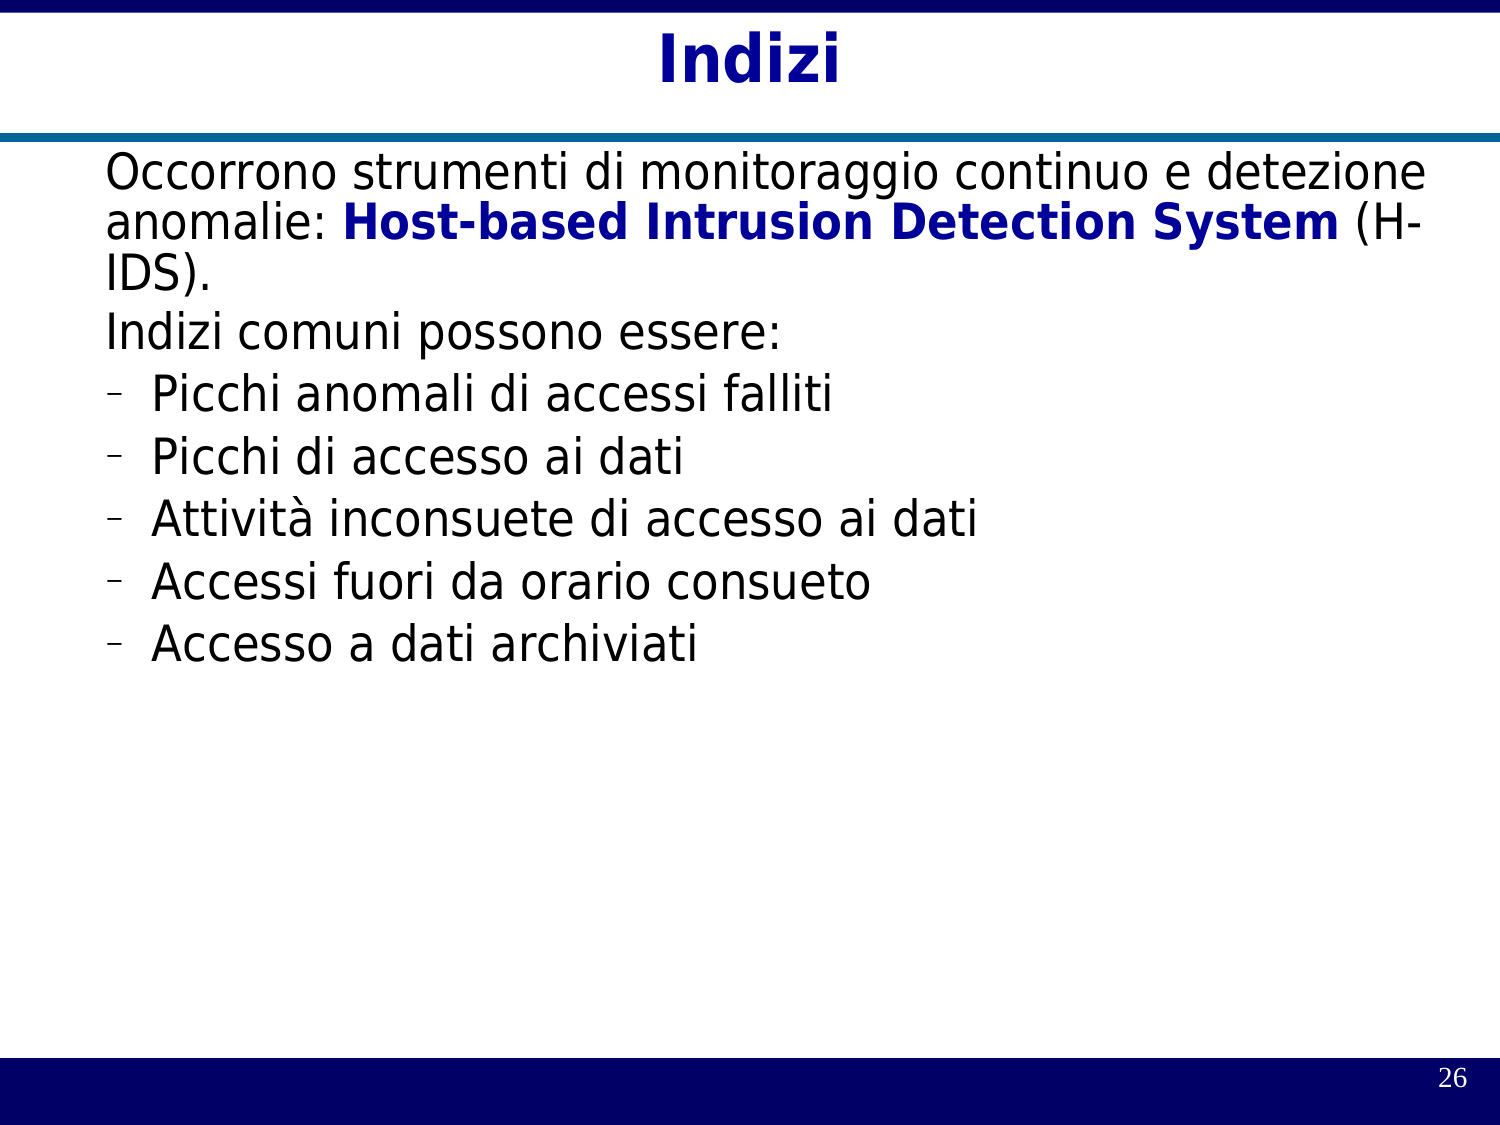

# Indizi
Occorrono strumenti di monitoraggio continuo e detezione anomalie: Host-based Intrusion Detection System (H-IDS).
Indizi comuni possono essere:
Picchi anomali di accessi falliti
Picchi di accesso ai dati
Attività inconsuete di accesso ai dati
Accessi fuori da orario consueto
Accesso a dati archiviati